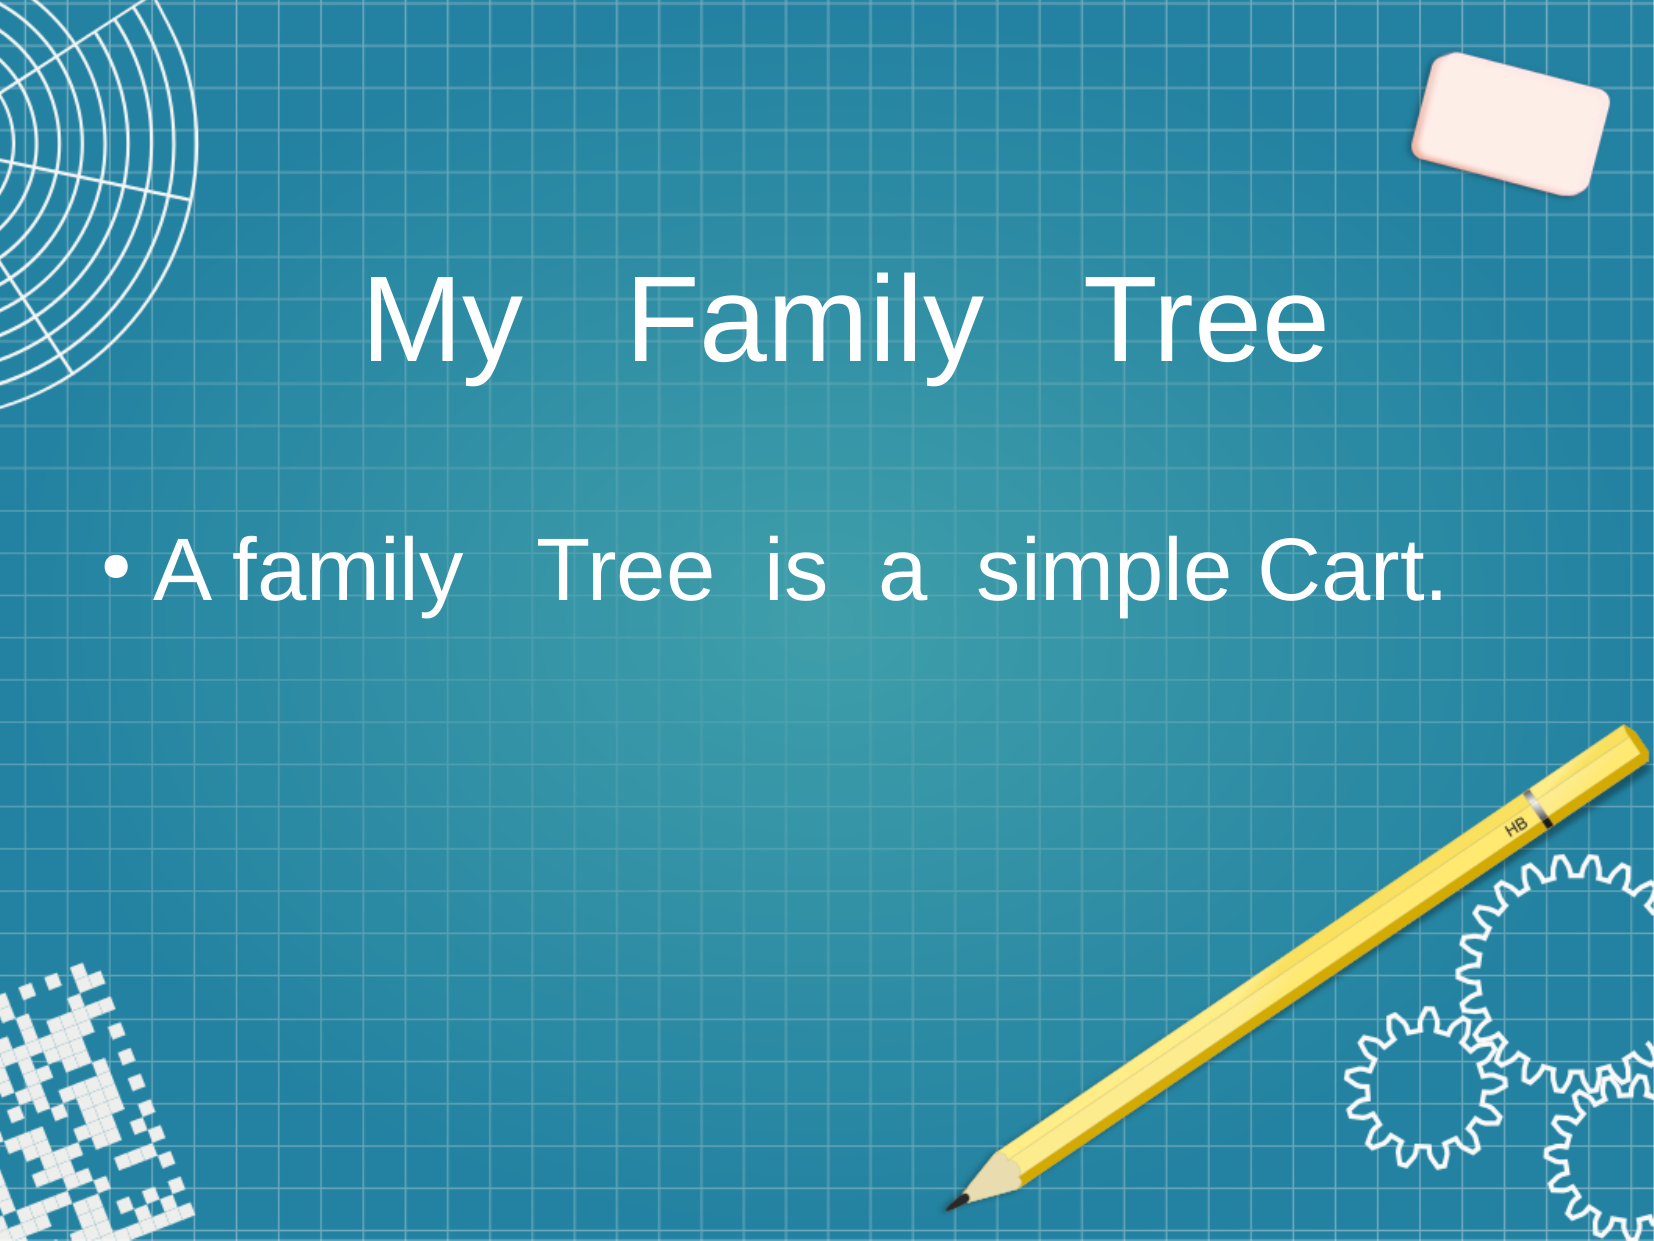

# My Family Tree
A family Tree is a simple Cart.